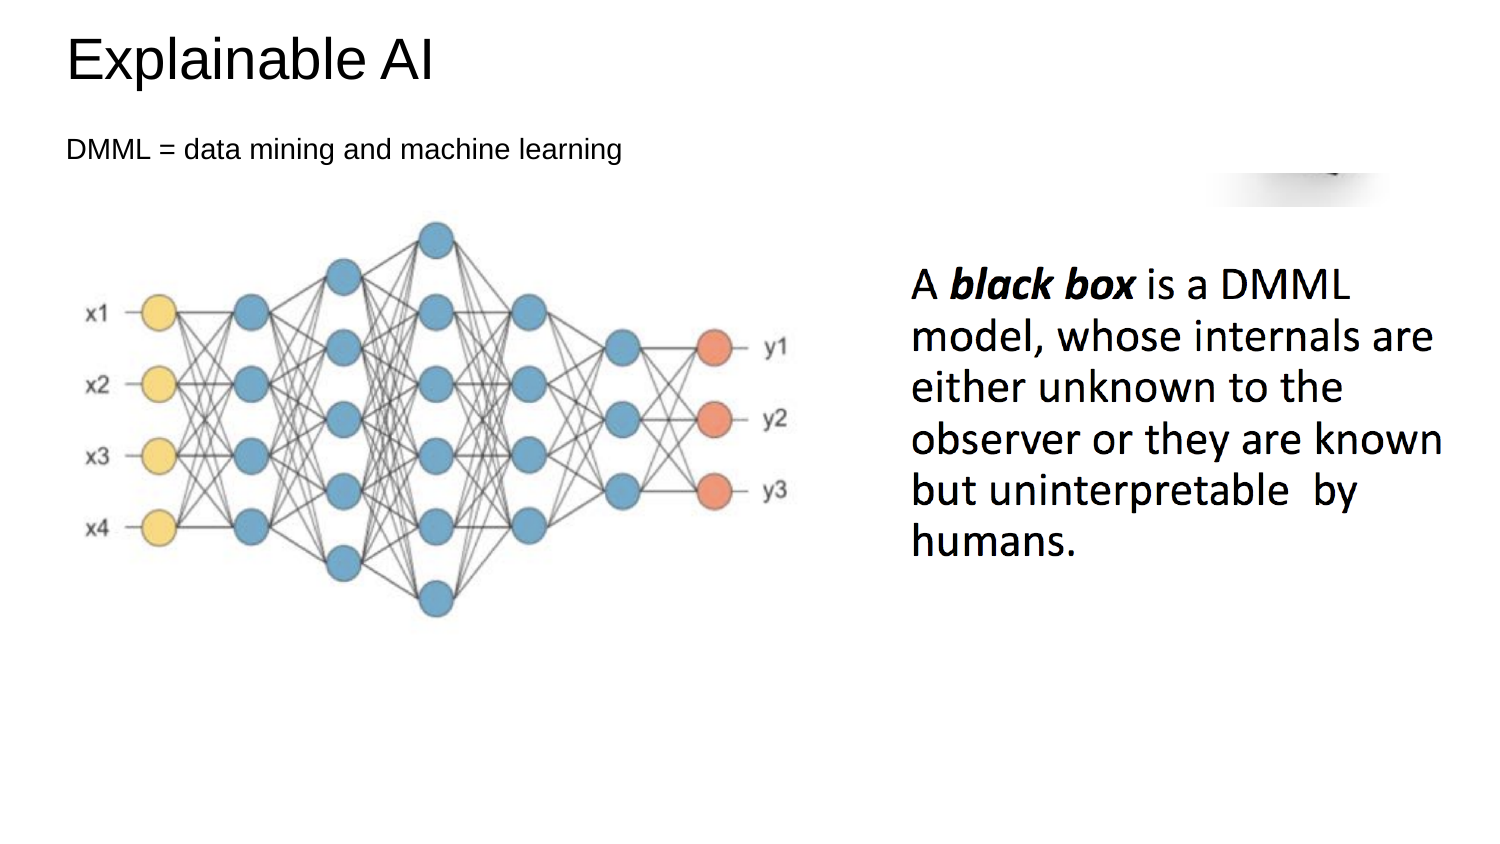

# Explainable AI
DMML = data mining and machine learning